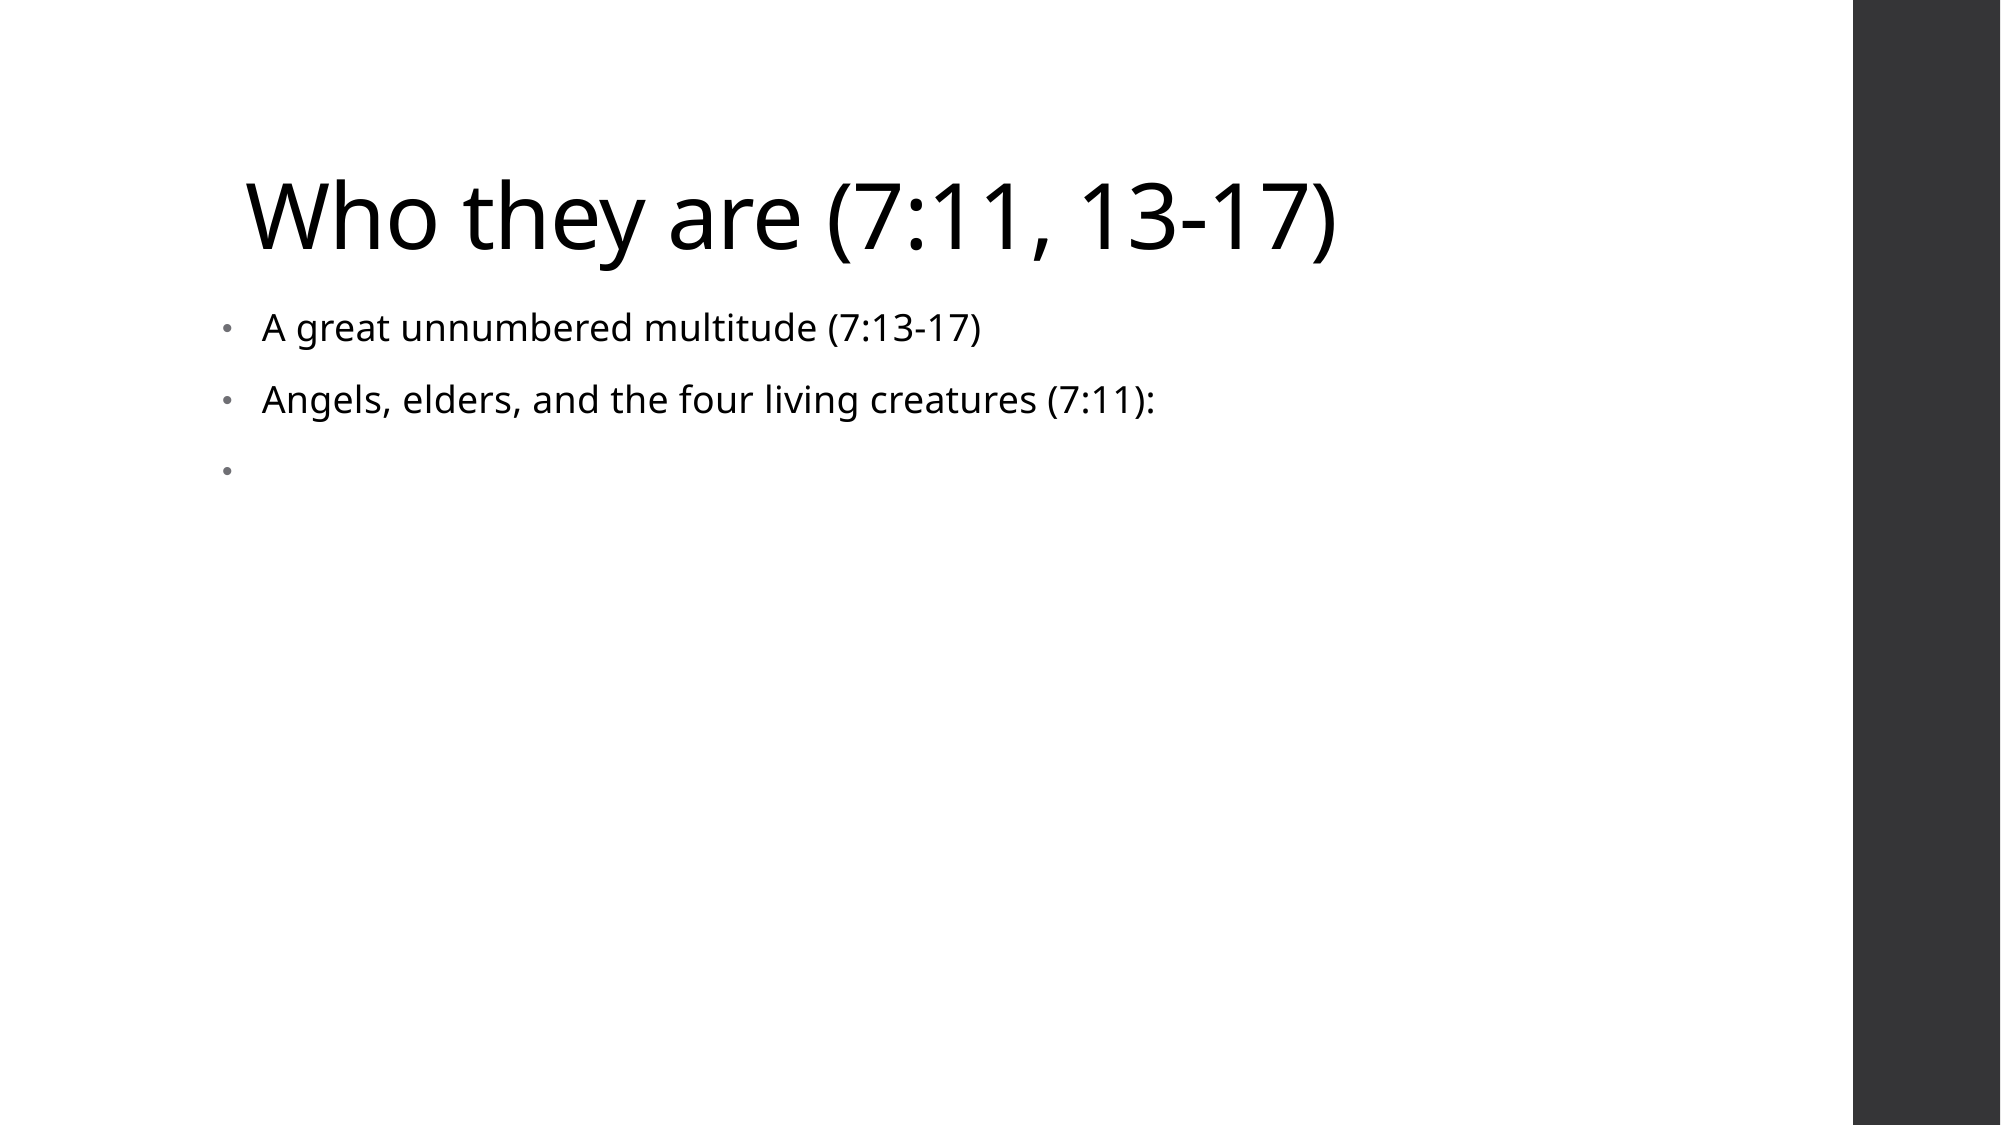

# Who they are (7:11, 13-17)
 A great unnumbered multitude (7:13-17)
 Angels, elders, and the four living creatures (7:11):